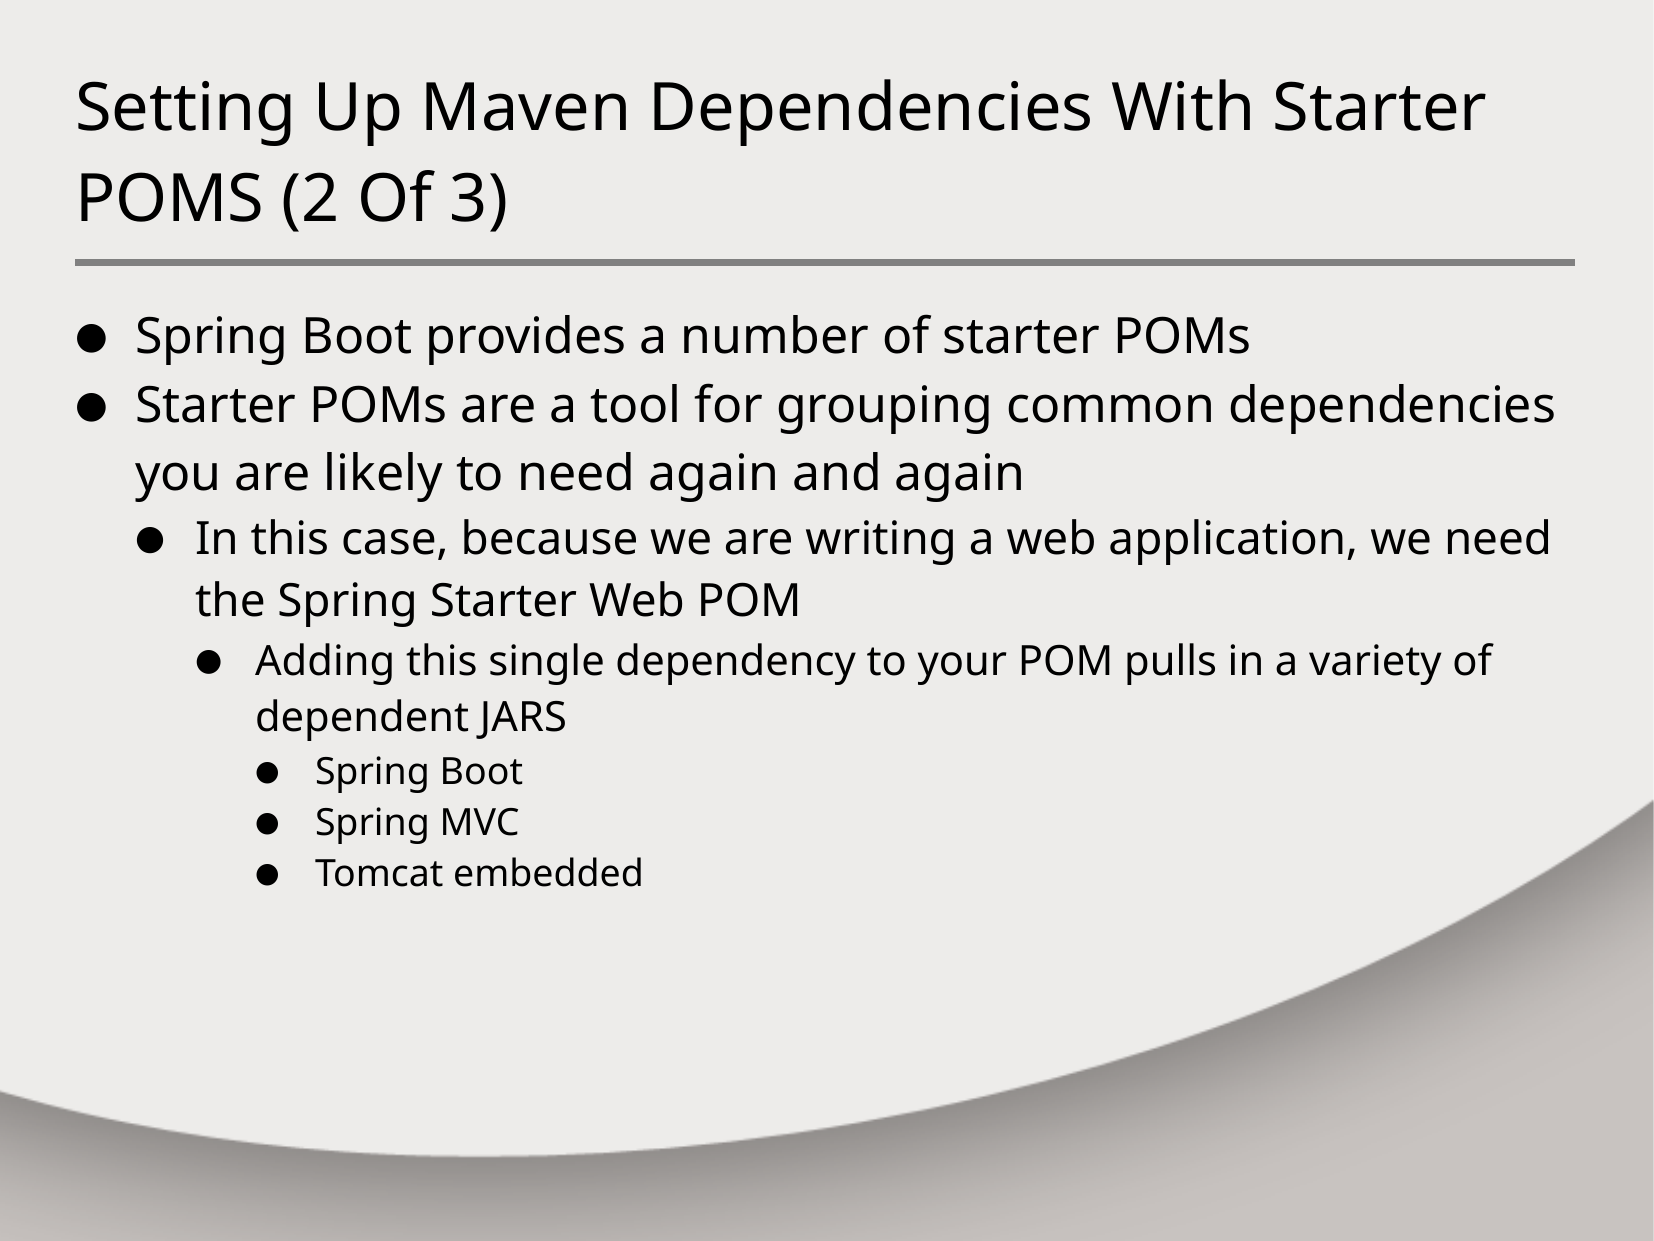

# Setting Up Maven Dependencies With Starter POMS (2 Of 3)
Spring Boot provides a number of starter POMs
Starter POMs are a tool for grouping common dependencies you are likely to need again and again
In this case, because we are writing a web application, we need the Spring Starter Web POM
Adding this single dependency to your POM pulls in a variety of dependent JARS
Spring Boot
Spring MVC
Tomcat embedded